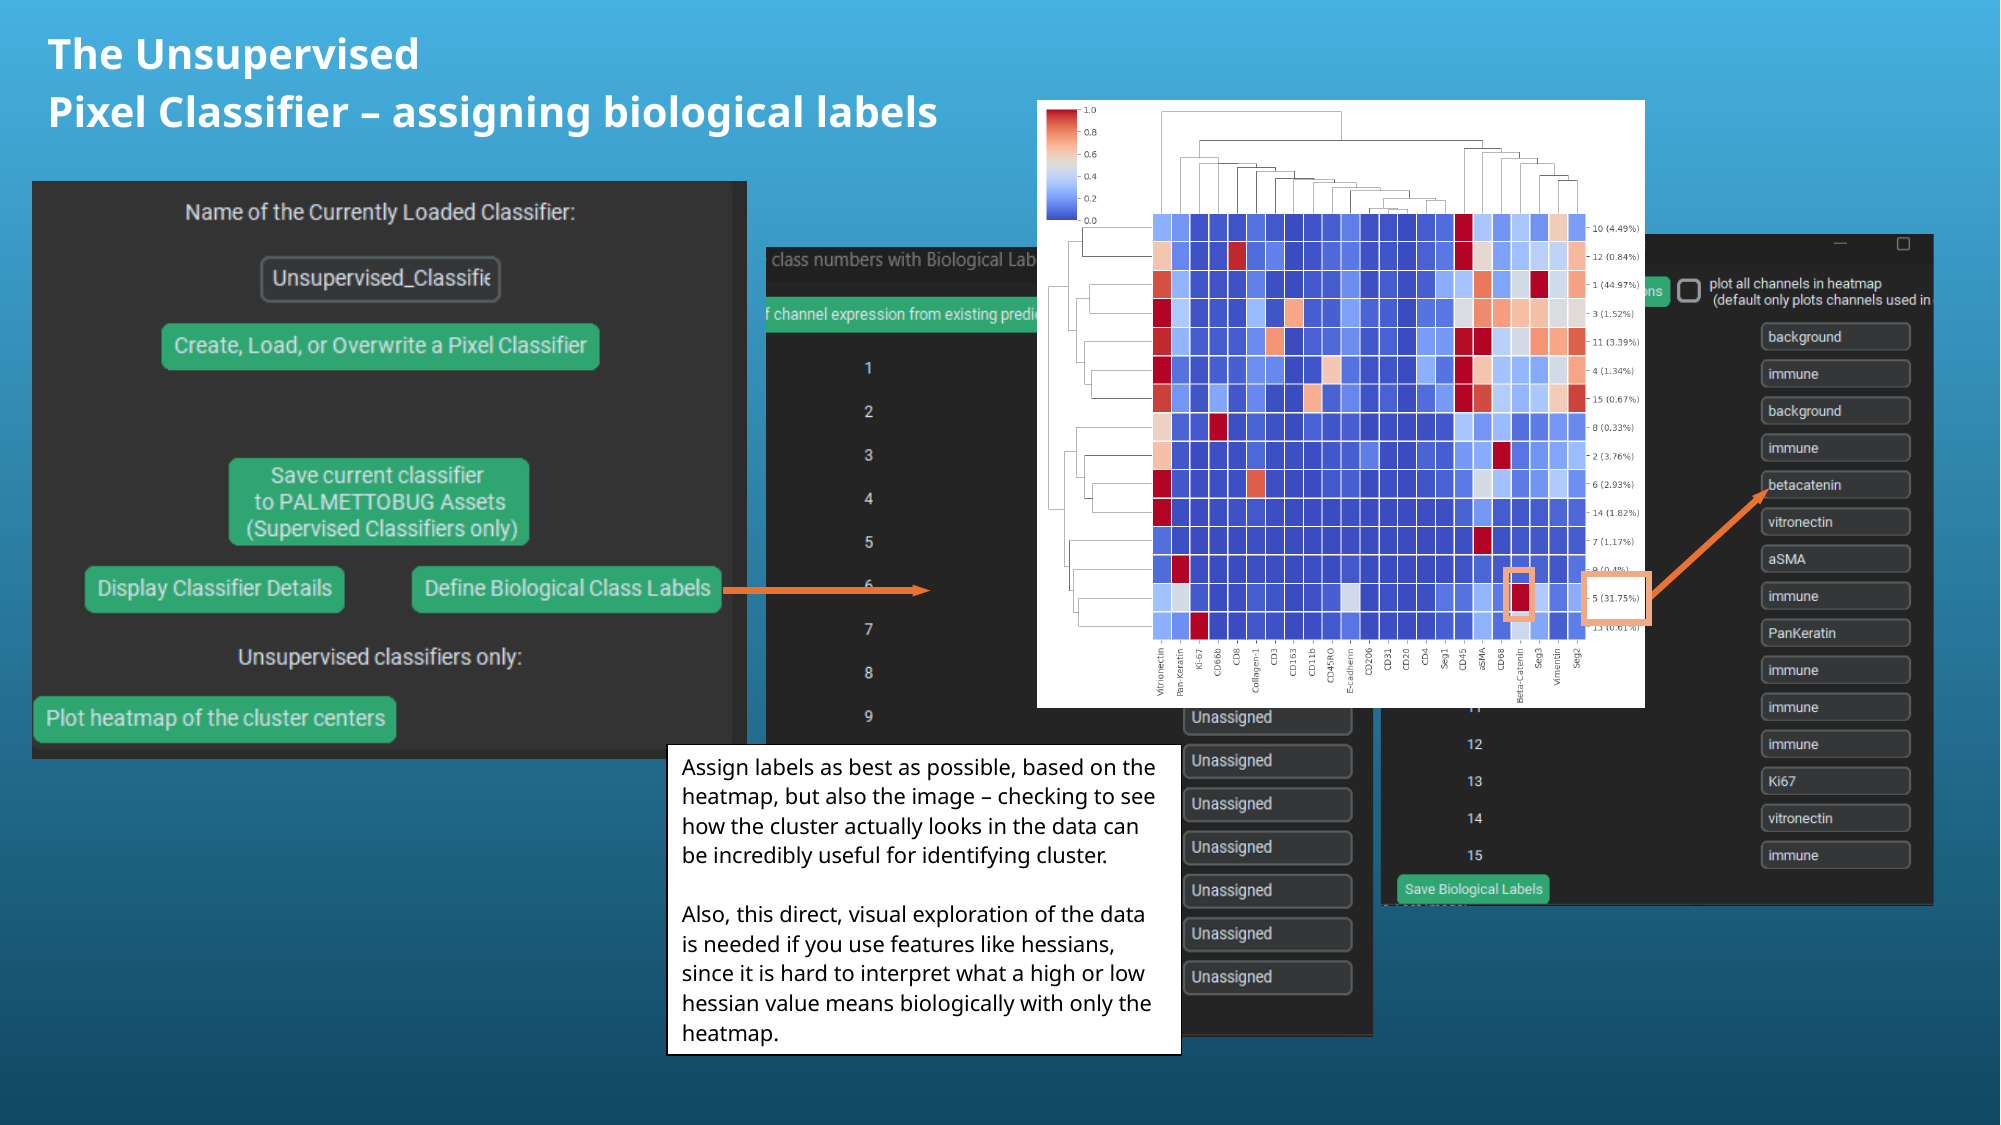

The Unsupervised
Pixel Classifier – assigning biological labels
Assign labels as best as possible, based on the heatmap, but also the image – checking to see how the cluster actually looks in the data can be incredibly useful for identifying cluster.
Also, this direct, visual exploration of the data is needed if you use features like hessians, since it is hard to interpret what a high or low hessian value means biologically with only the heatmap.